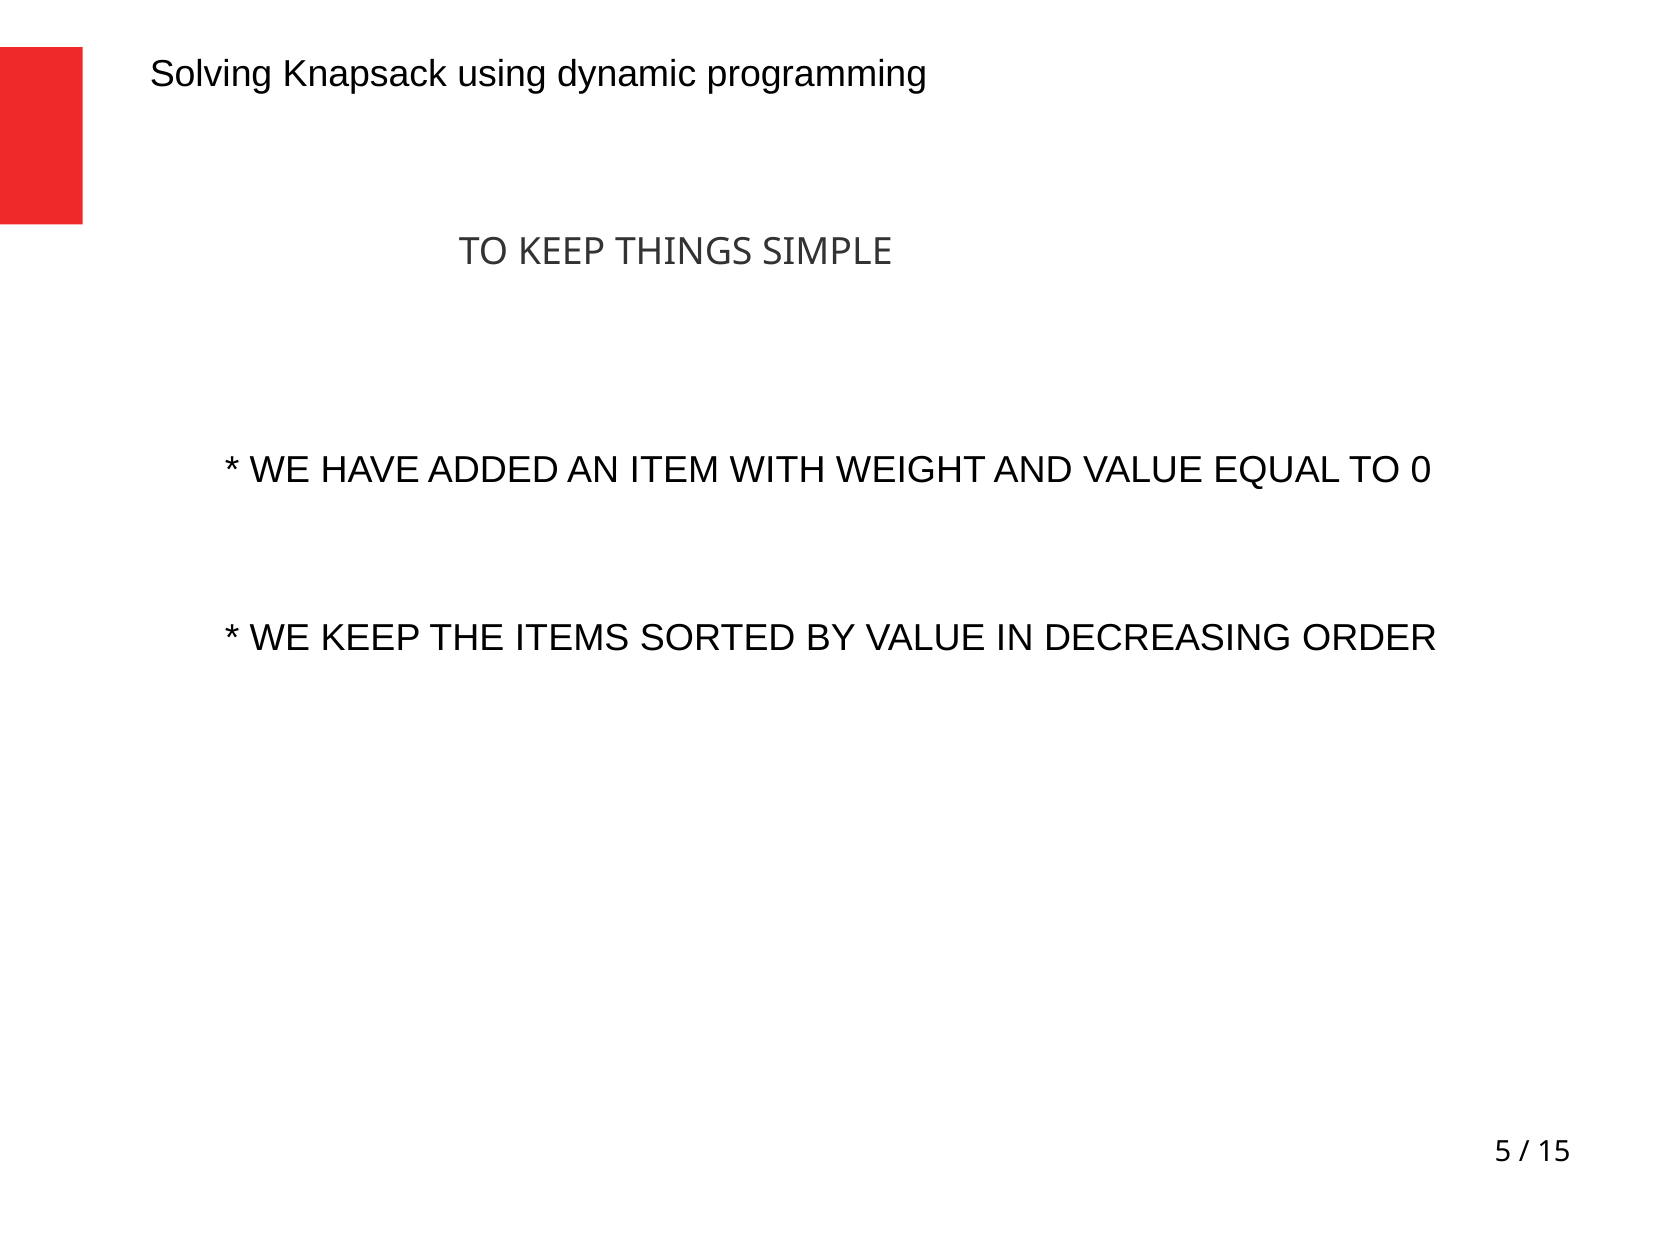

Solving Knapsack using dynamic programming
# TO KEEP THINGS SIMPLE
* WE HAVE ADDED AN ITEM WITH WEIGHT AND VALUE EQUAL TO 0
* WE KEEP THE ITEMS SORTED BY VALUE IN DECREASING ORDER
5